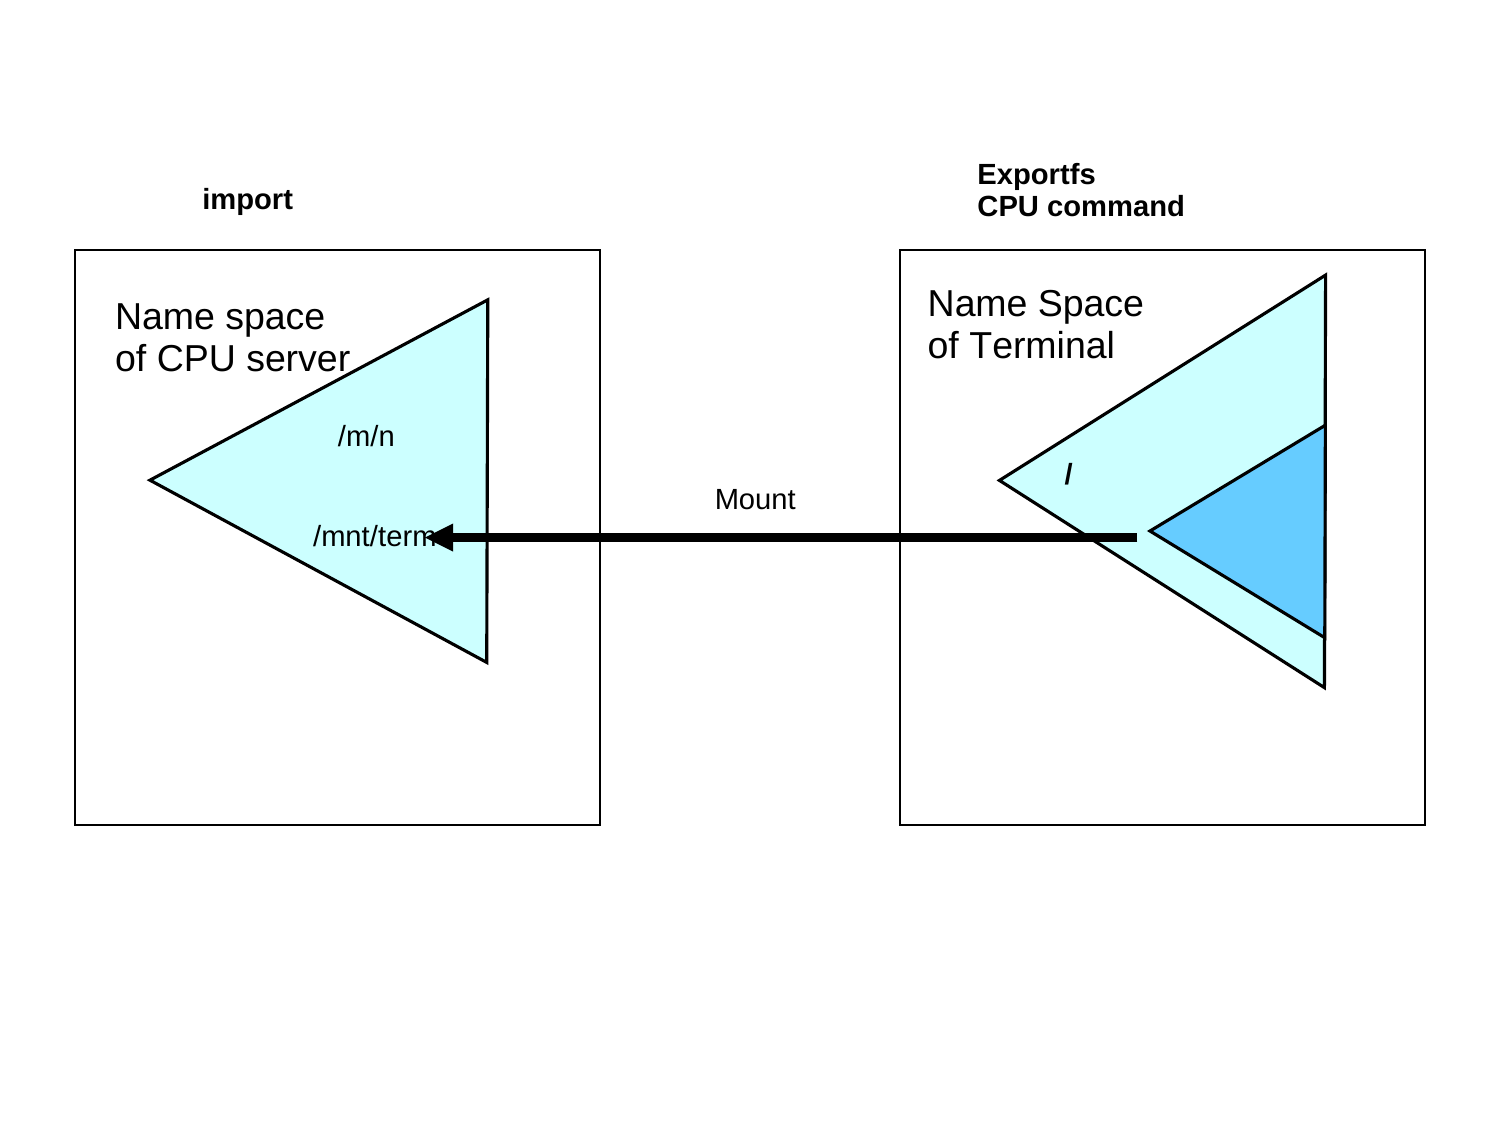

Exportfs
CPU command
import
Name Space
of Terminal
Name space
of CPU server
/m/n
/
Mount
/mnt/term